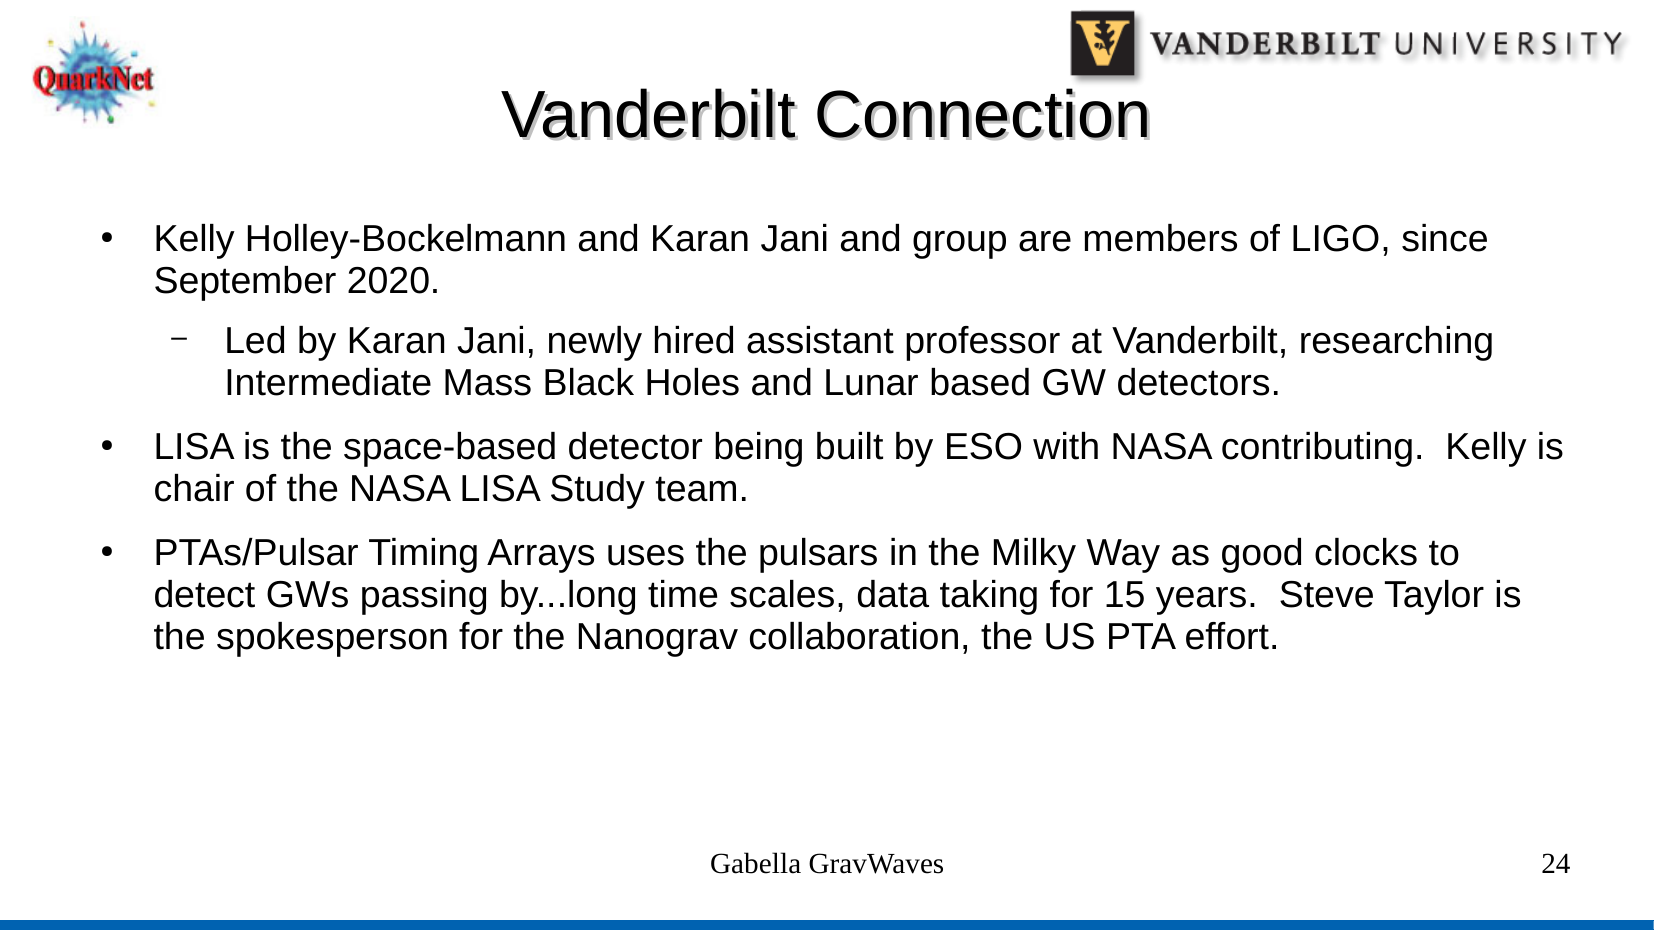

# Vanderbilt Connection
Kelly Holley-Bockelmann and Karan Jani and group are members of LIGO, since September 2020.
Led by Karan Jani, newly hired assistant professor at Vanderbilt, researching Intermediate Mass Black Holes and Lunar based GW detectors.
LISA is the space-based detector being built by ESO with NASA contributing. Kelly is chair of the NASA LISA Study team.
PTAs/Pulsar Timing Arrays uses the pulsars in the Milky Way as good clocks to detect GWs passing by...long time scales, data taking for 15 years. Steve Taylor is the spokesperson for the Nanograv collaboration, the US PTA effort.
Gabella GravWaves
24